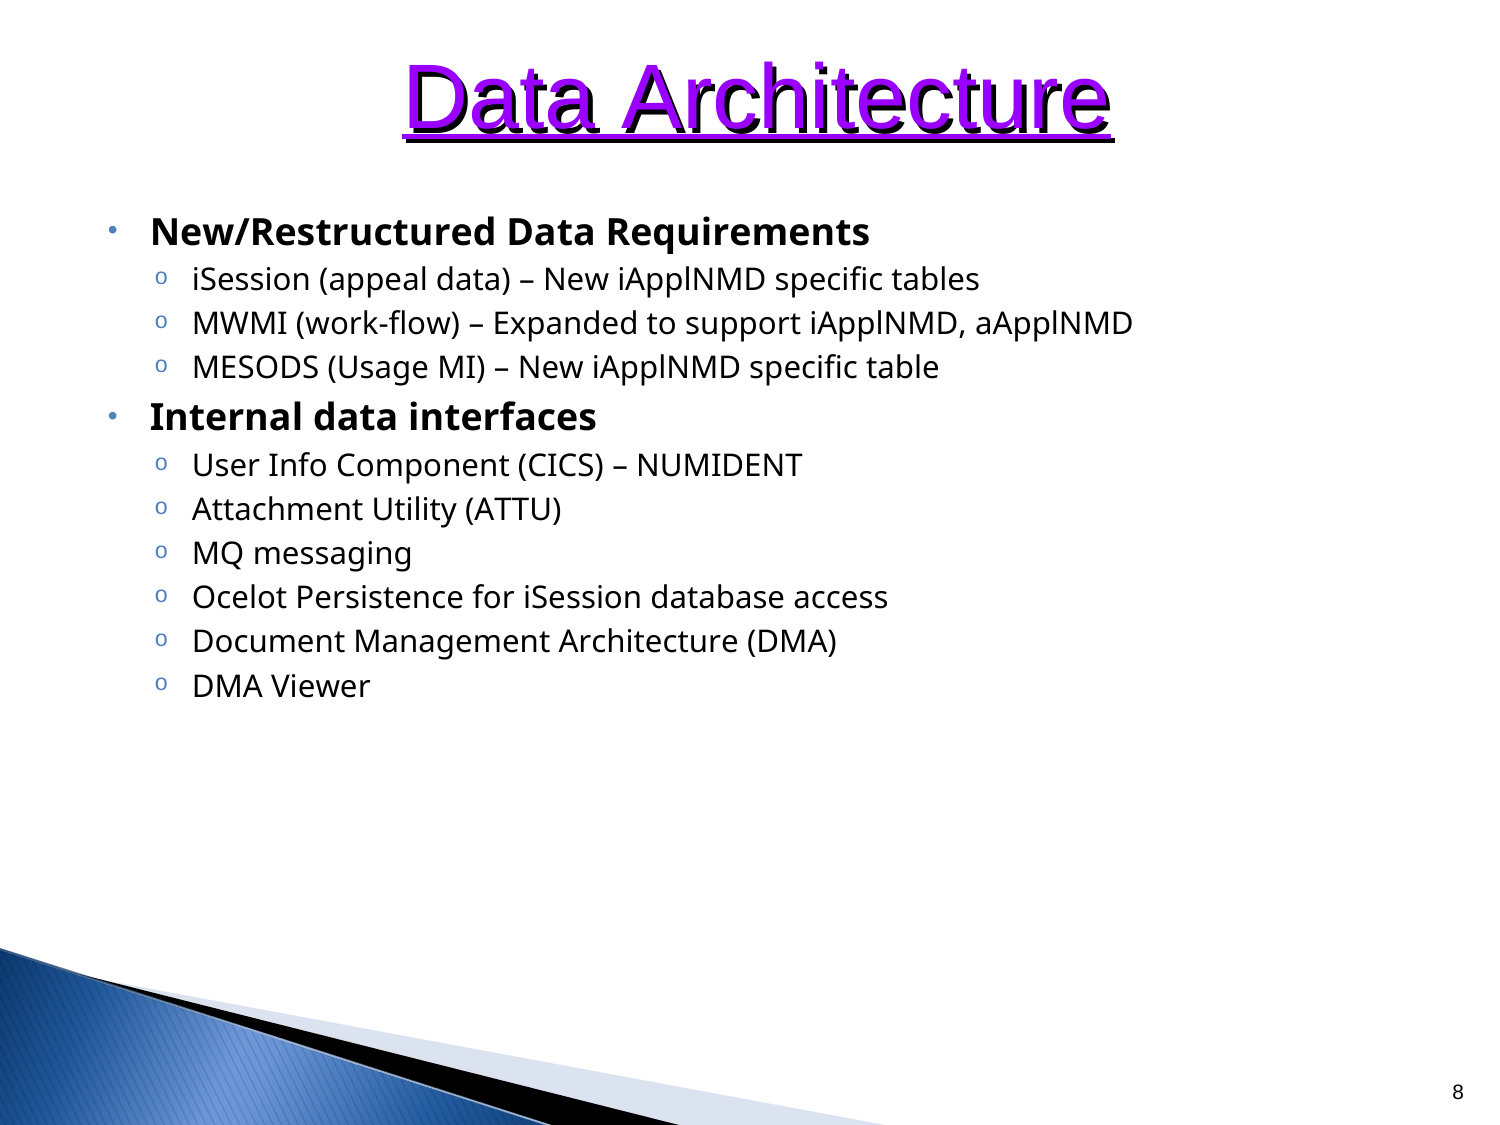

Data Architecture
# New/Restructured Data Requirements
iSession (appeal data) – New iApplNMD specific tables
MWMI (work-flow) – Expanded to support iApplNMD, aApplNMD
MESODS (Usage MI) – New iApplNMD specific table
Internal data interfaces
User Info Component (CICS) – NUMIDENT
Attachment Utility (ATTU)
MQ messaging
Ocelot Persistence for iSession database access
Document Management Architecture (DMA)
DMA Viewer